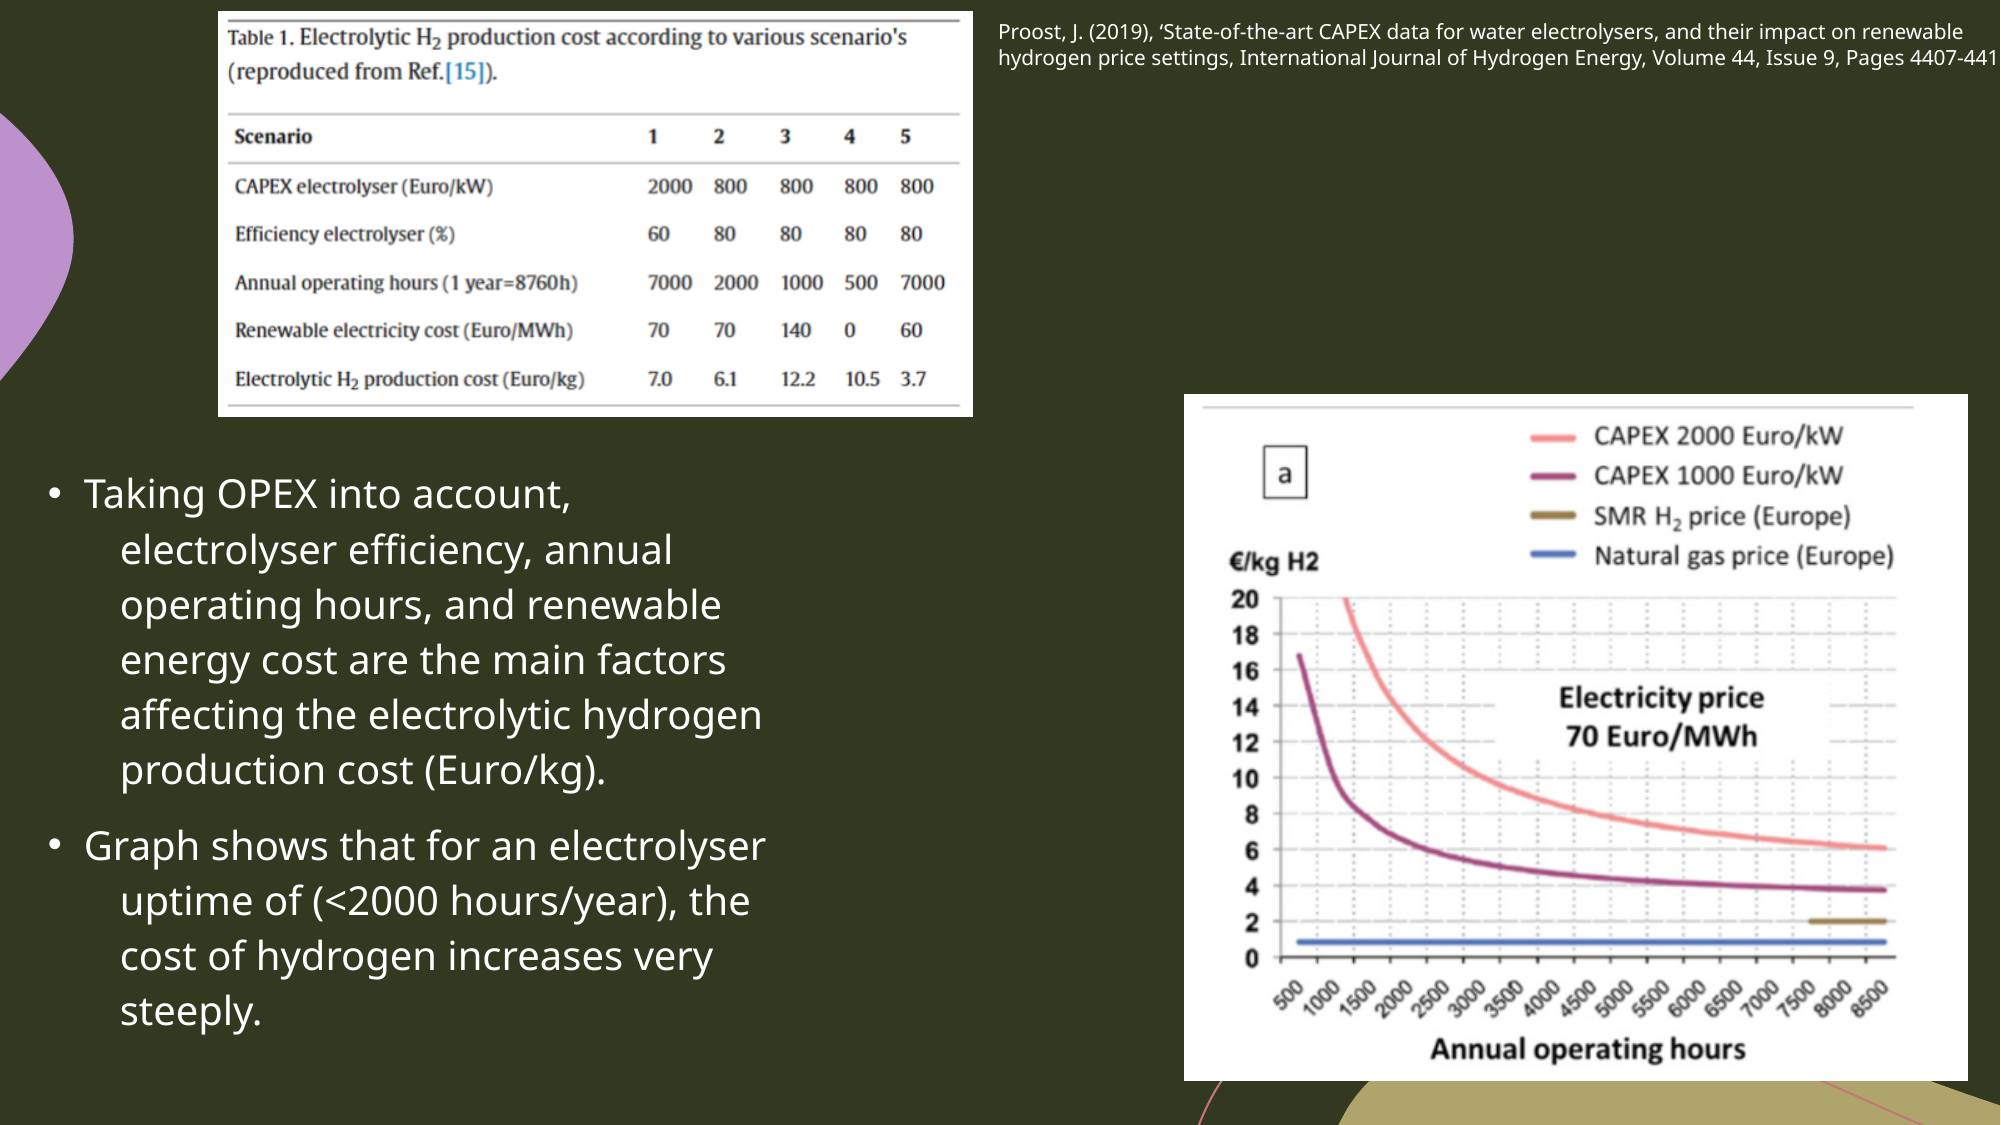

Proost, J. (2019), ‘State-of-the-art CAPEX data for water electrolysers, and their impact on renewable hydrogen price settings, International Journal of Hydrogen Energy, Volume 44, Issue 9, Pages 4407-4412
# Taking OPEX into account, electrolyser efficiency, annual operating hours, and renewable energy cost are the main factors affecting the electrolytic hydrogen production cost (Euro/kg).
Graph shows that for an electrolyser uptime of (<2000 hours/year), the cost of hydrogen increases very steeply.